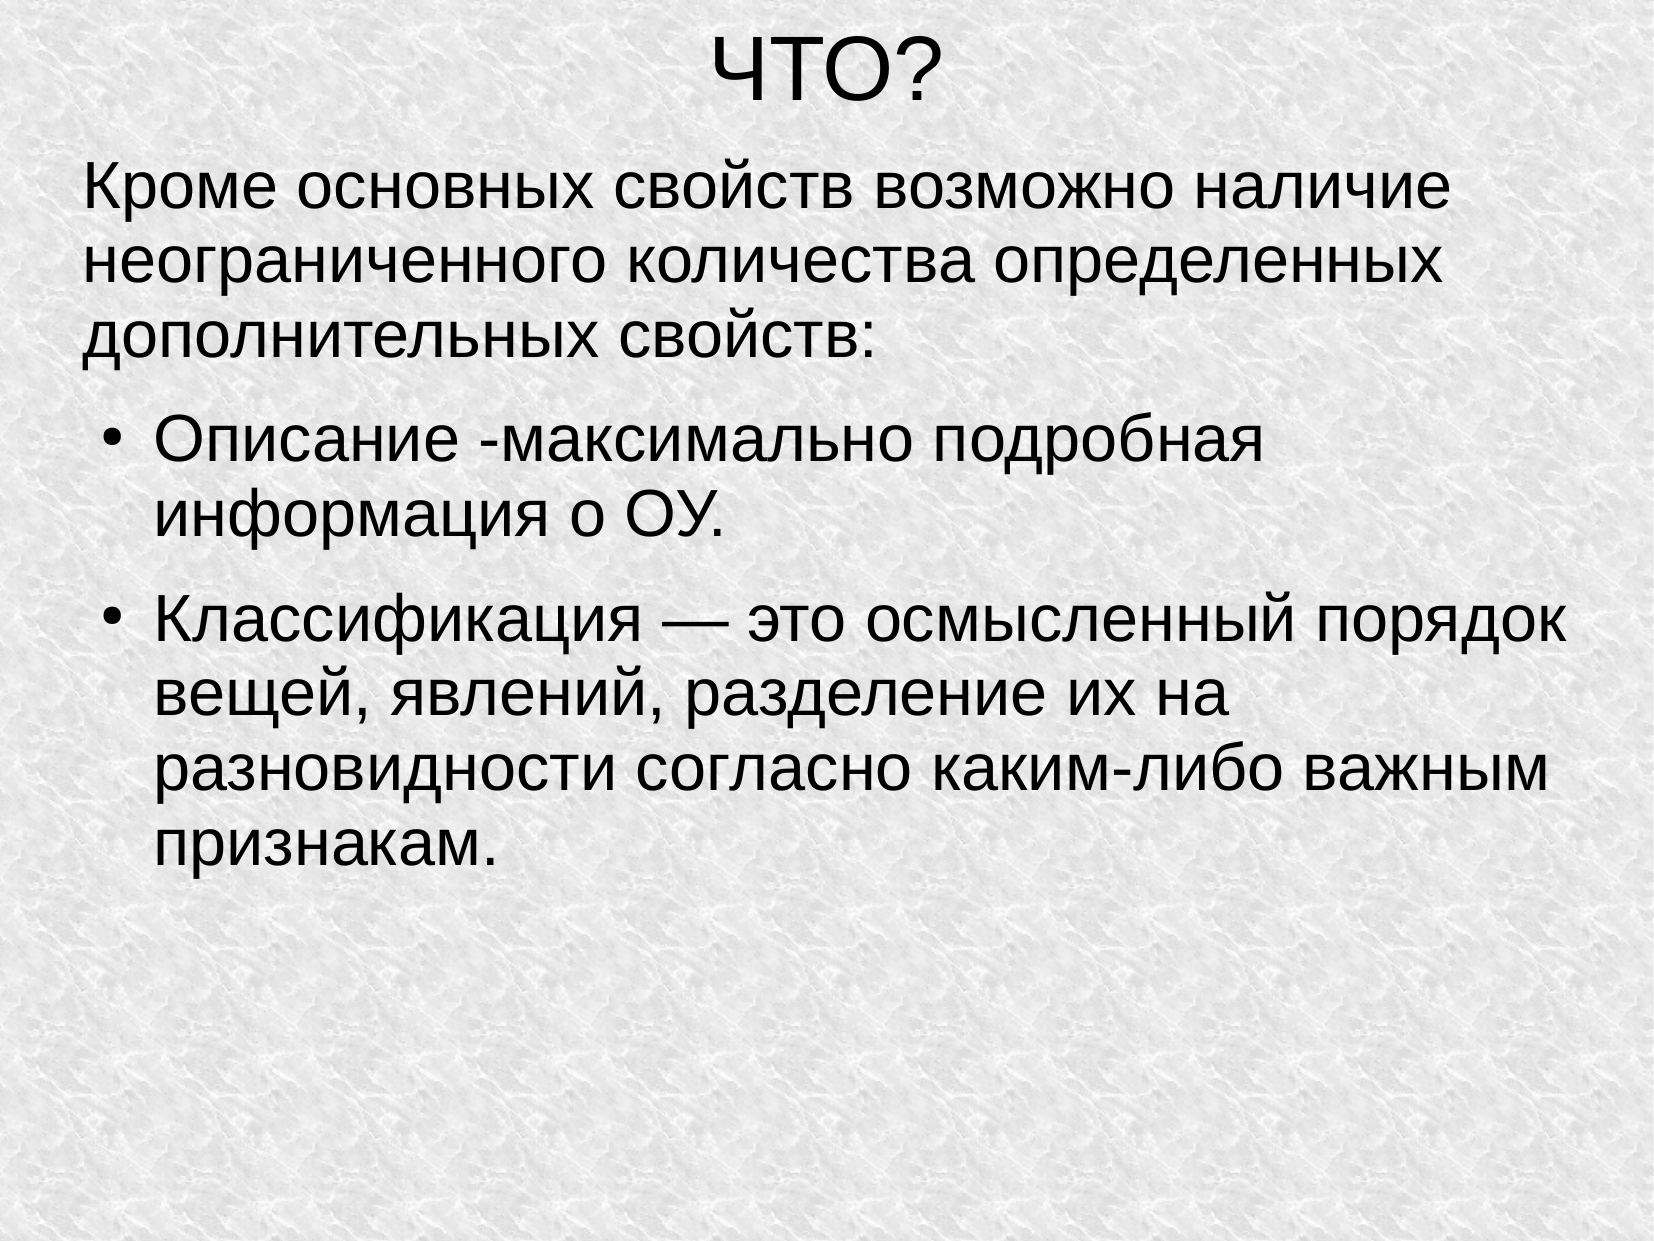

# ЧТО?
Кроме основных свойств возможно наличие неограниченного количества определенных дополнительных свойств:
Описание -максимально подробная информация о ОУ.
Классификация — это осмысленный порядок вещей, явлений, разделение их на разновидности согласно каким-либо важным признакам.